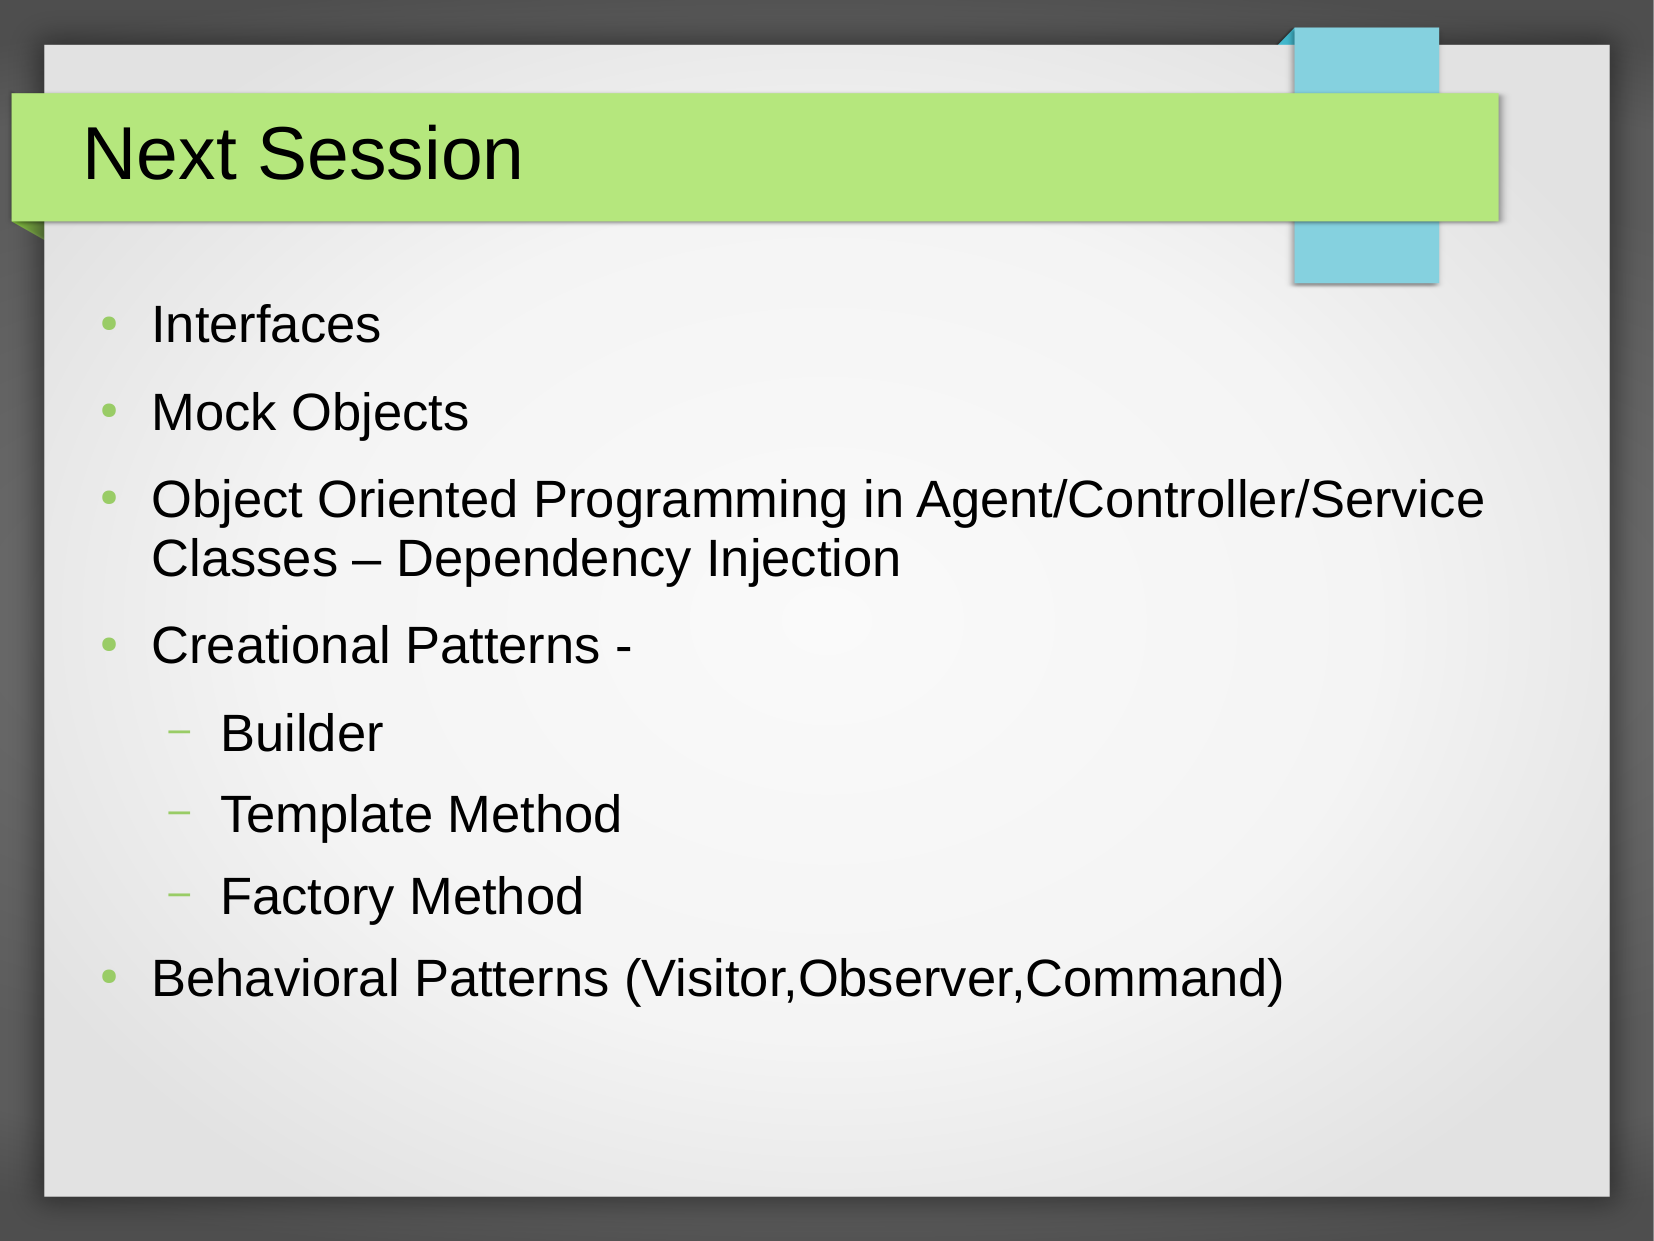

# Next Session
Interfaces
Mock Objects
Object Oriented Programming in Agent/Controller/Service Classes – Dependency Injection
Creational Patterns -
Builder
Template Method
Factory Method
Behavioral Patterns (Visitor,Observer,Command)